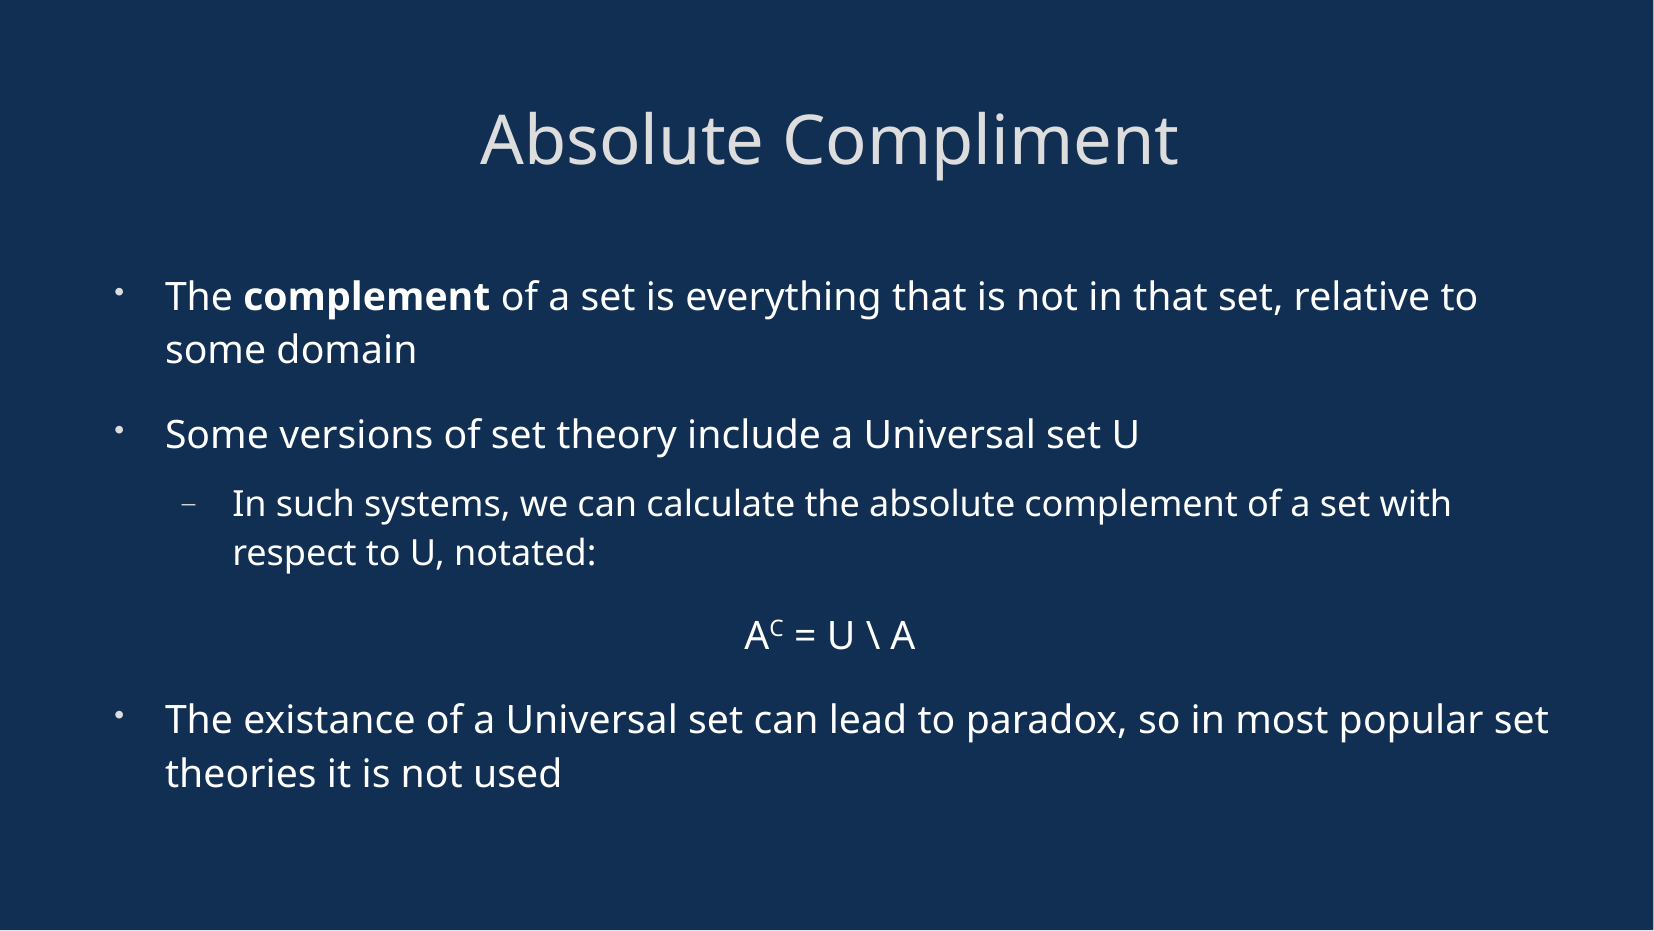

# Absolute Compliment
The complement of a set is everything that is not in that set, relative to some domain
Some versions of set theory include a Universal set U
In such systems, we can calculate the absolute complement of a set with respect to U, notated:
AC = U \ A
The existance of a Universal set can lead to paradox, so in most popular set theories it is not used